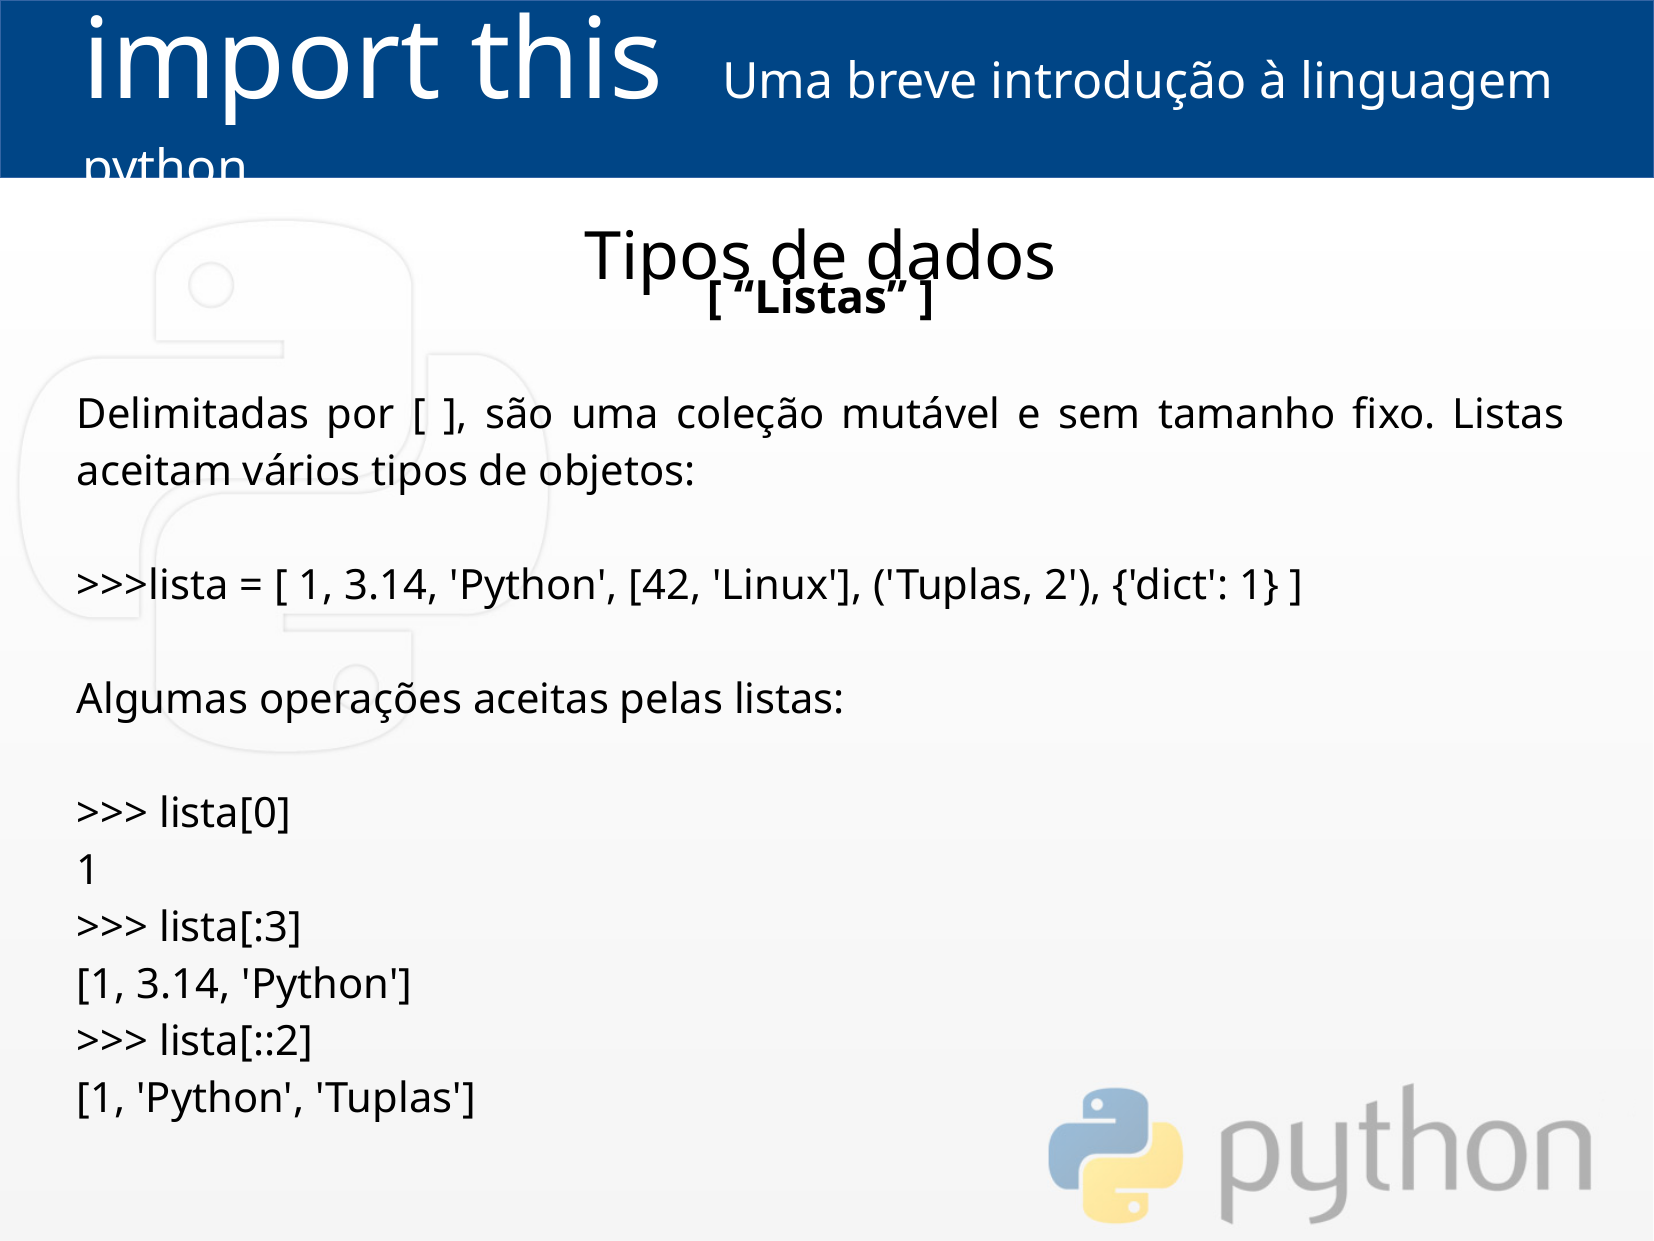

import this Uma breve introdução à linguagem python
Tipos de dados
# [ “Listas” ]
Delimitadas por [ ], são uma coleção mutável e sem tamanho fixo. Listas aceitam vários tipos de objetos:
>>>lista = [ 1, 3.14, 'Python', [42, 'Linux'], ('Tuplas, 2'), {'dict': 1} ]
Algumas operações aceitas pelas listas:
>>> lista[0]
1
>>> lista[:3]
[1, 3.14, 'Python']
>>> lista[::2]
[1, 'Python', 'Tuplas']